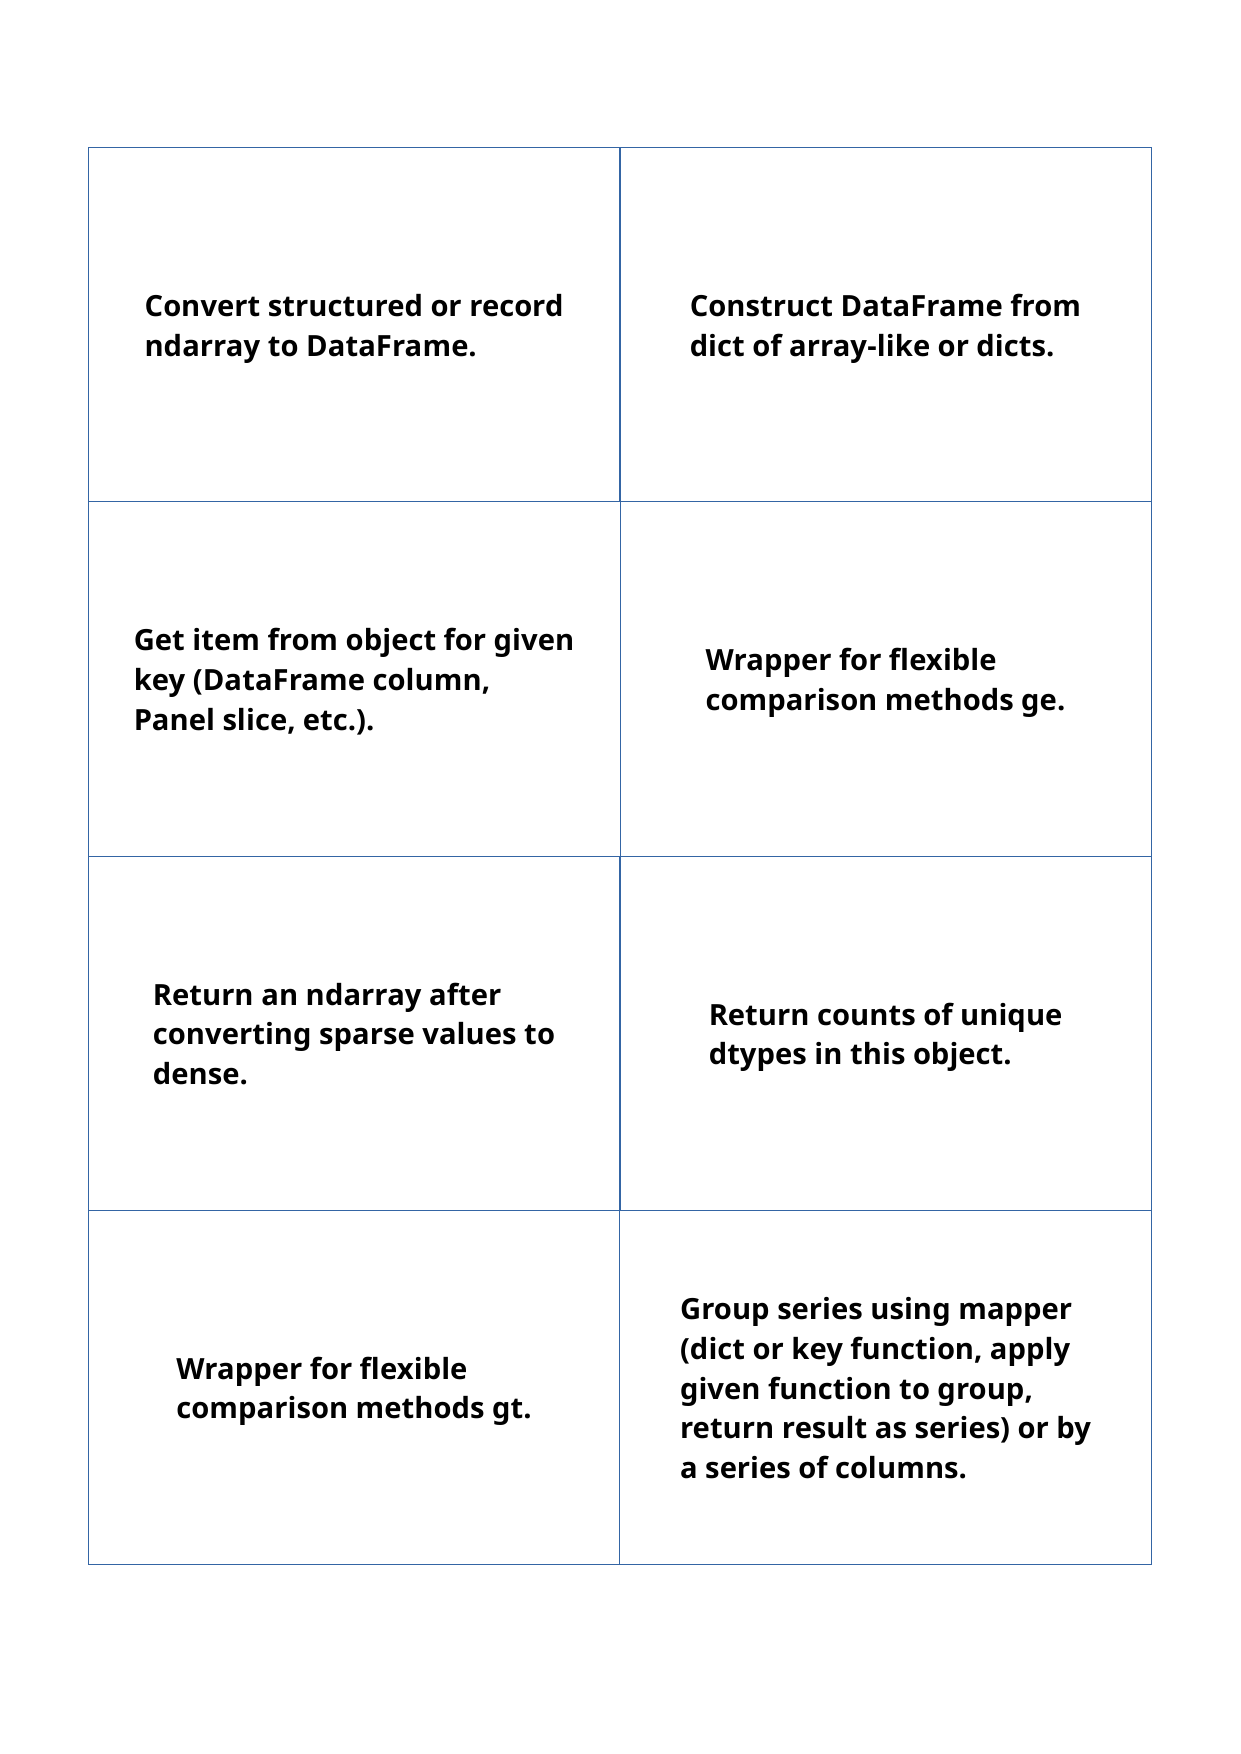

Convert structured or record
ndarray to DataFrame.
Construct DataFrame from
dict of array-like or dicts.
Get item from object for given
key (DataFrame column,
Panel slice, etc.).
Wrapper for flexible
comparison methods ge.
Return an ndarray after
converting sparse values to
dense.
Return counts of unique
dtypes in this object.
Wrapper for flexible
comparison methods gt.
Group series using mapper
(dict or key function, apply
given function to group,
return result as series) or by
a series of columns.